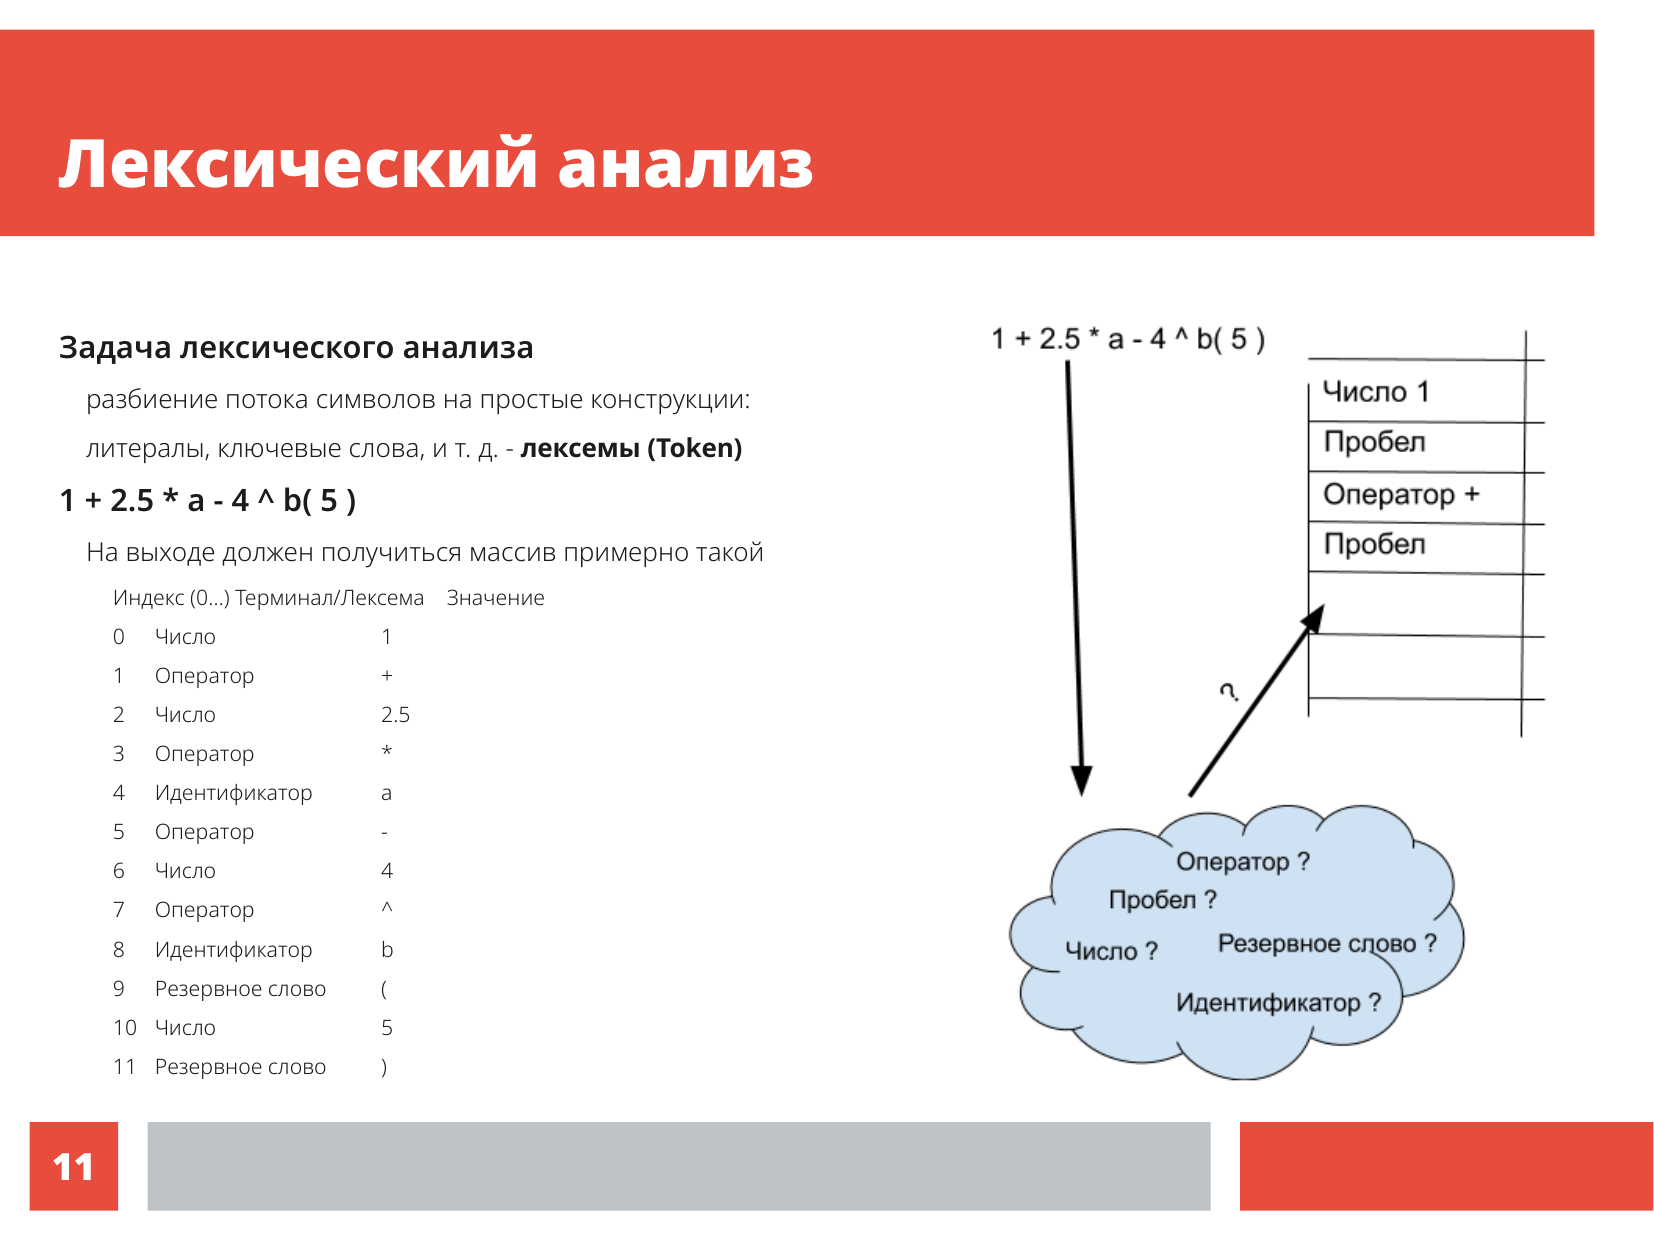

# Лексический анализ
Задача лексического анализа
разбиение потока символов на простые конструкции:
литералы, ключевые слова, и т. д. - лексемы (Token)
1 + 2.5 * a - 4 ^ b( 5 )
На выходе должен получиться массив примерно такой
Индекс (0…) Терминал/Лексема Значение
0 	Число 	1
1 	Оператор 	+
2 	Число 	2.5
3 	Оператор 	*
4 	Идентификатор 	a
5 	Оператор 	-
6 	Число 	4
7 	Оператор 	^
8 	Идентификатор 	b
9 	Резервное слово 	(
10 	Число 	5
11 	Резервное слово 	)
11